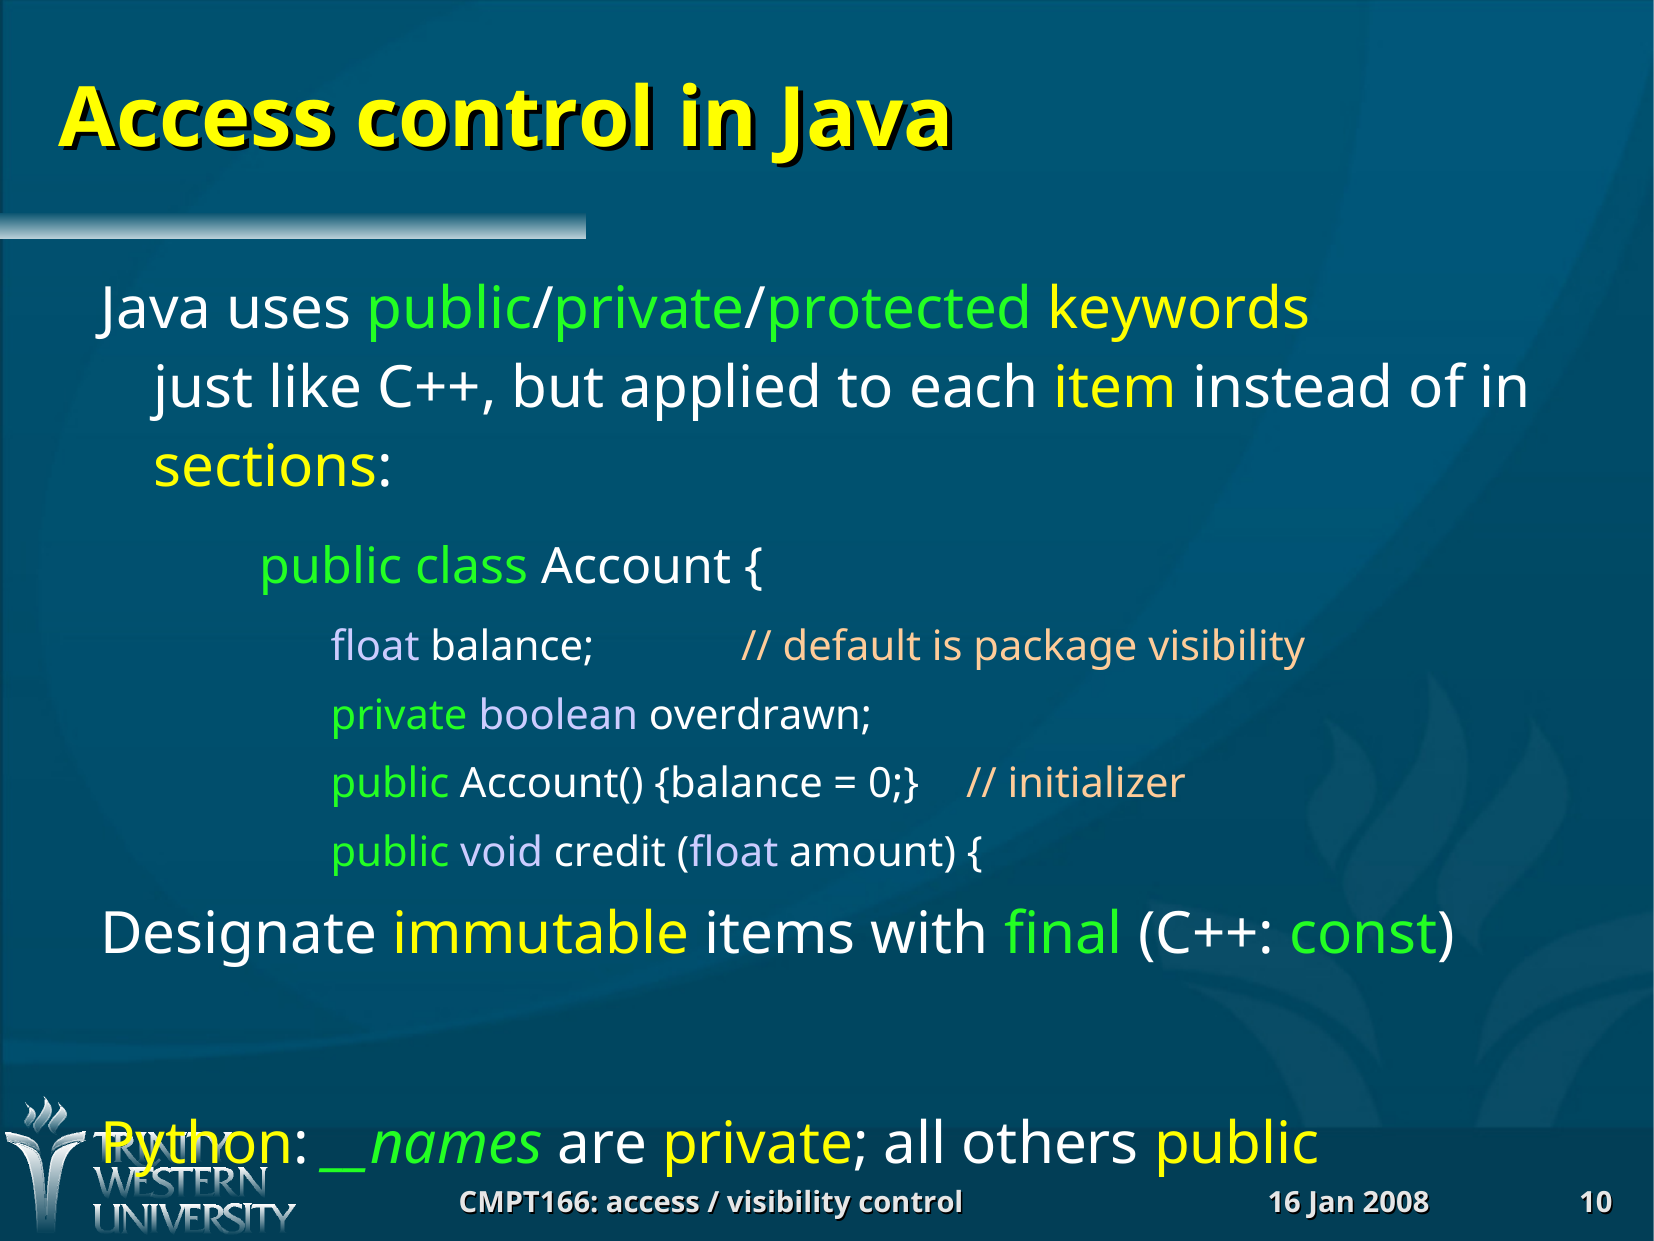

# Access control in Java
Java uses public/private/protected keywords
just like C++, but applied to each item instead of in sections:
public class Account {
float balance;		// default is package visibility
private boolean overdrawn;
public Account() {balance = 0;}	// initializer
public void credit (float amount) {
Designate immutable items with final (C++: const)
Python: __names are private; all others public
CMPT166: access / visibility control
16 Jan 2008
10